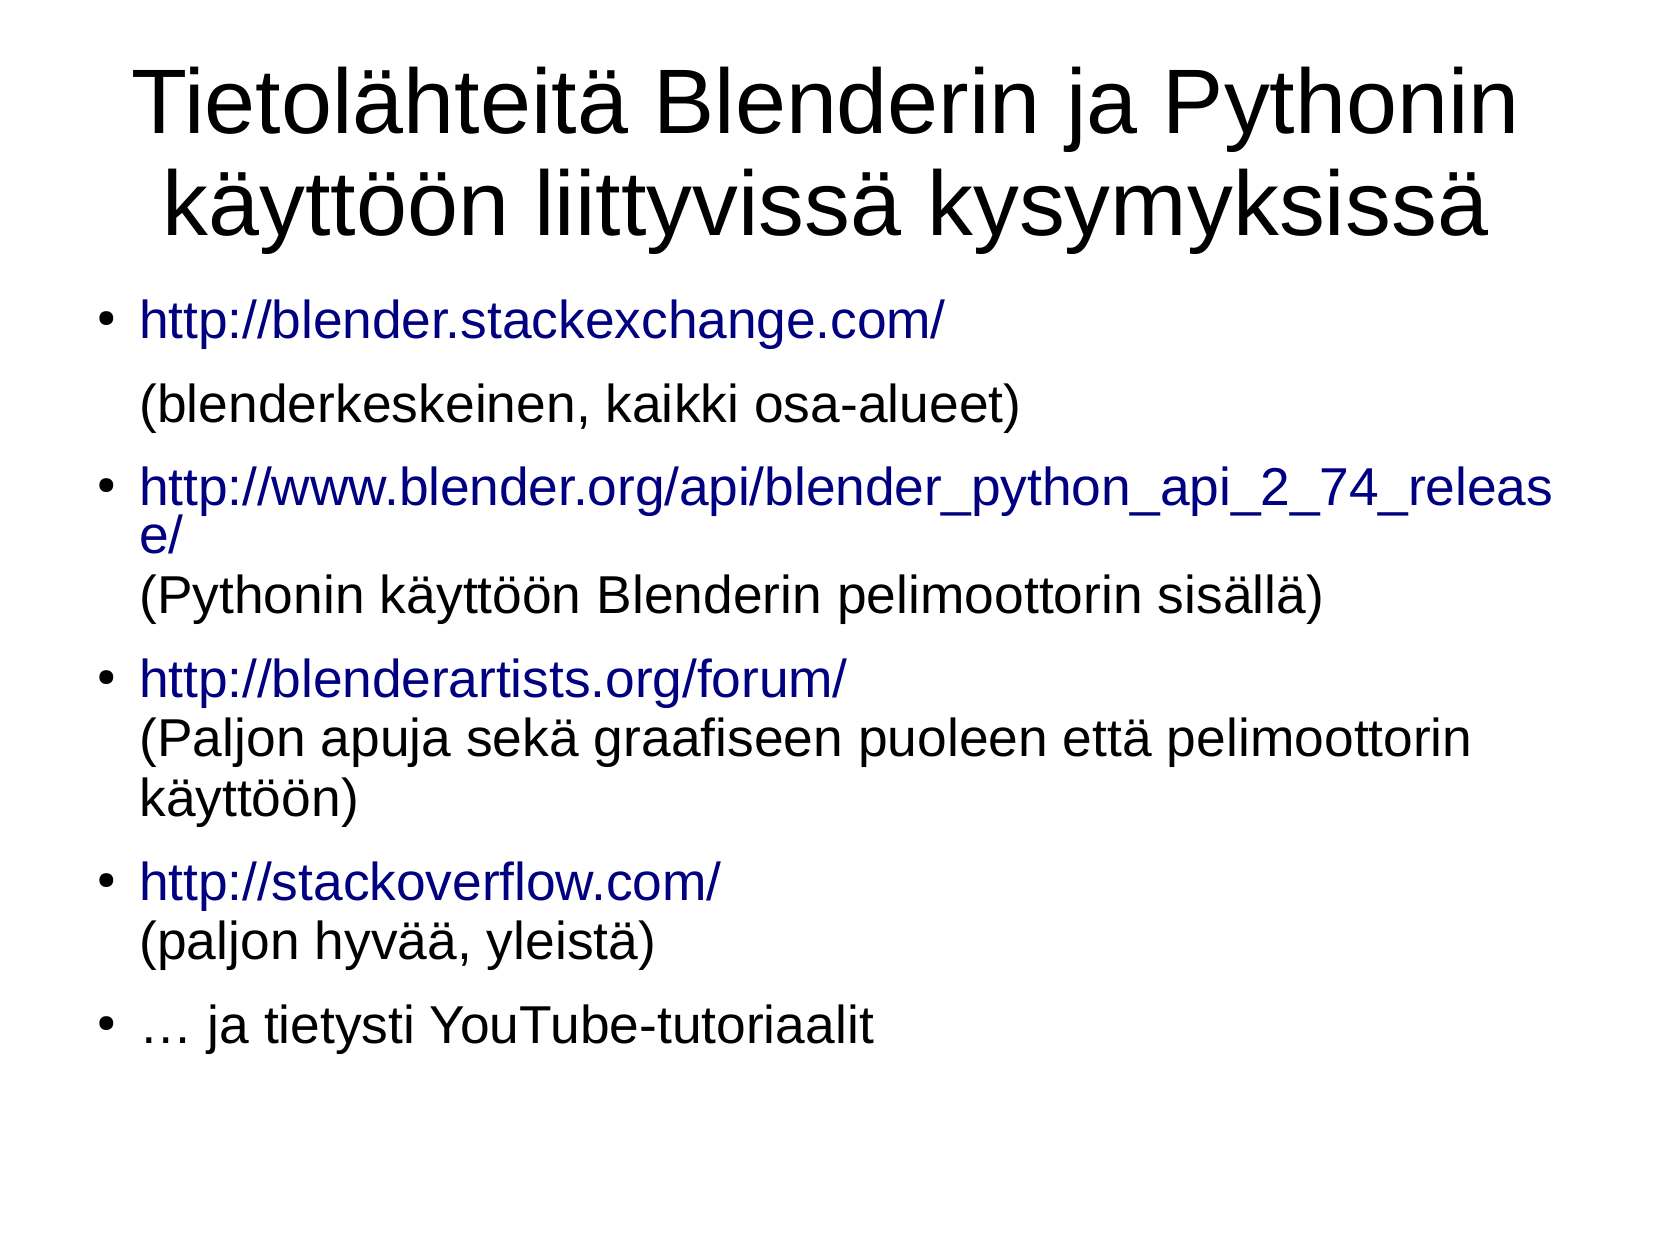

# Tietolähteitä Blenderin ja Pythonin käyttöön liittyvissä kysymyksissä
http://blender.stackexchange.com/
(blenderkeskeinen, kaikki osa-alueet)
http://www.blender.org/api/blender_python_api_2_74_release/(Pythonin käyttöön Blenderin pelimoottorin sisällä)
http://blenderartists.org/forum/
(Paljon apuja sekä graafiseen puoleen että pelimoottorin käyttöön)
http://stackoverflow.com/
(paljon hyvää, yleistä)
… ja tietysti YouTube-tutoriaalit